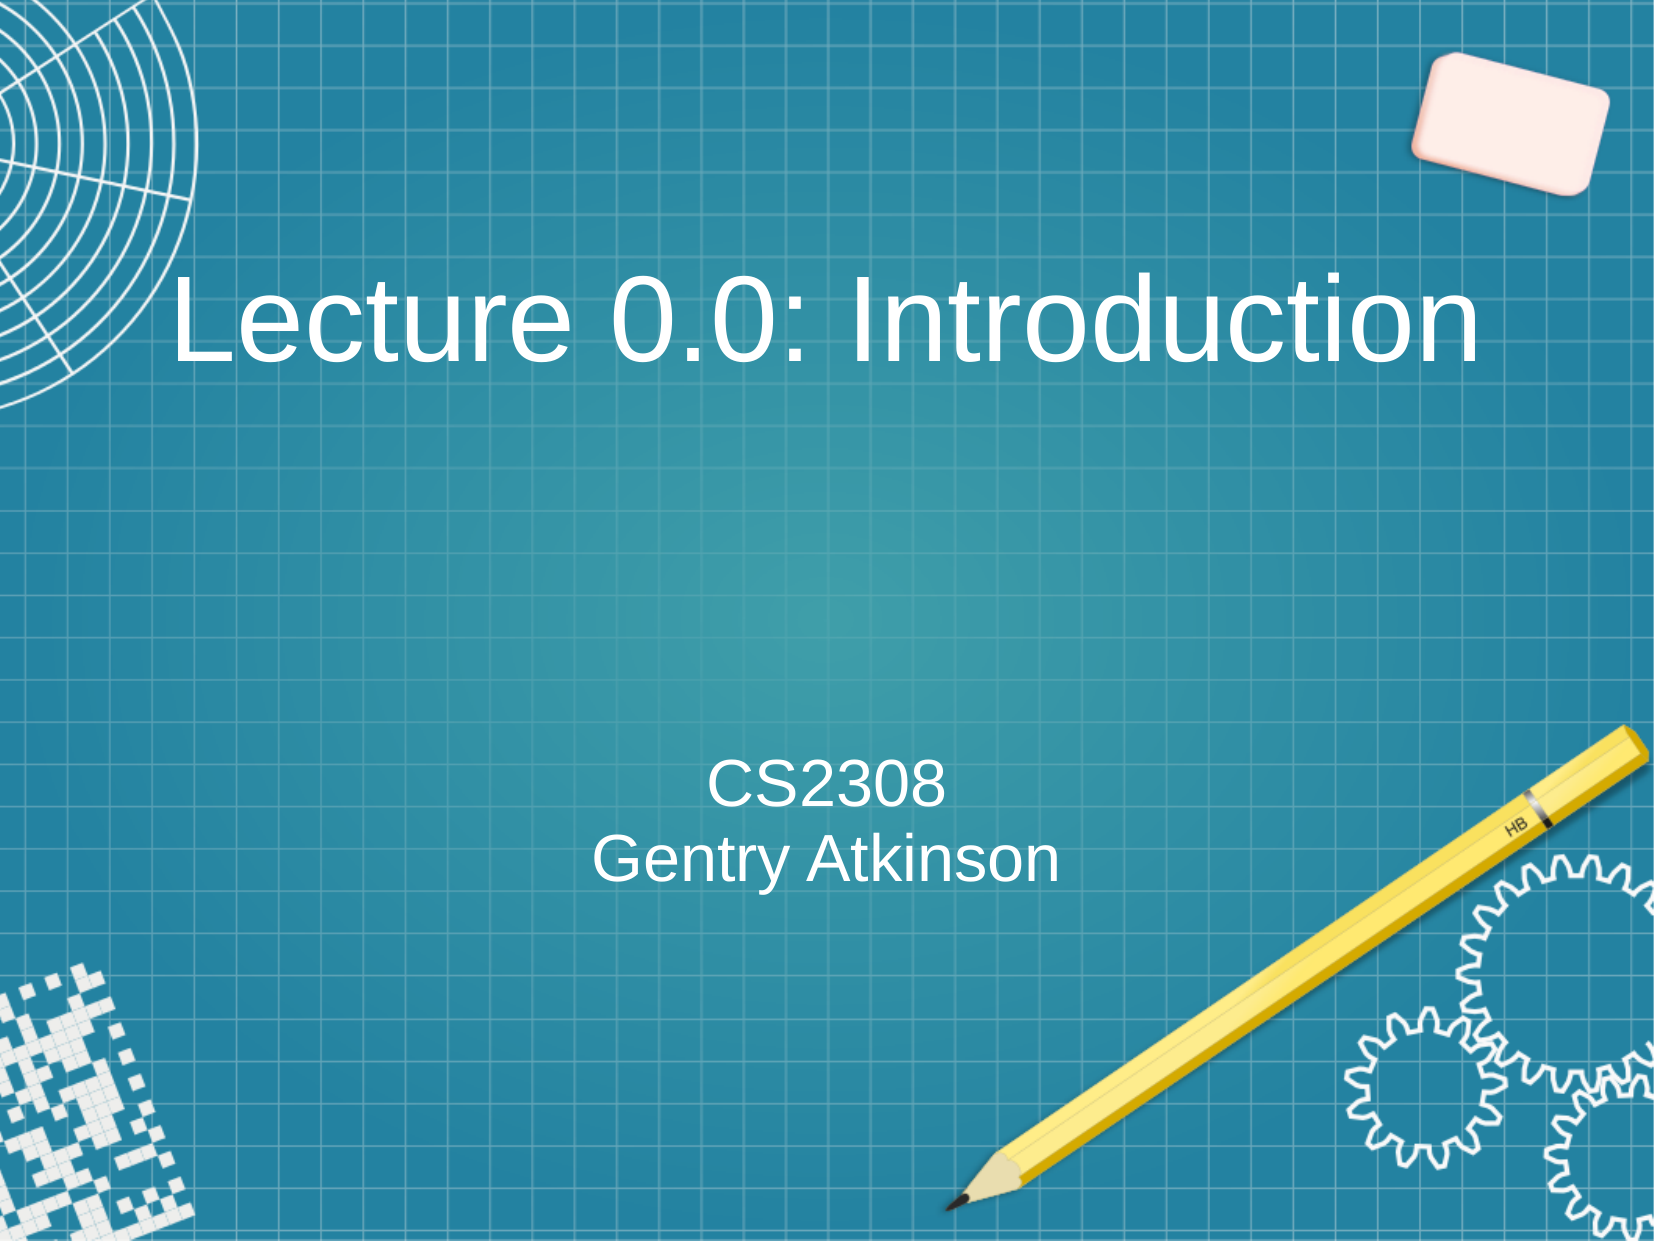

# Lecture 0.0: Introduction
CS2308
Gentry Atkinson